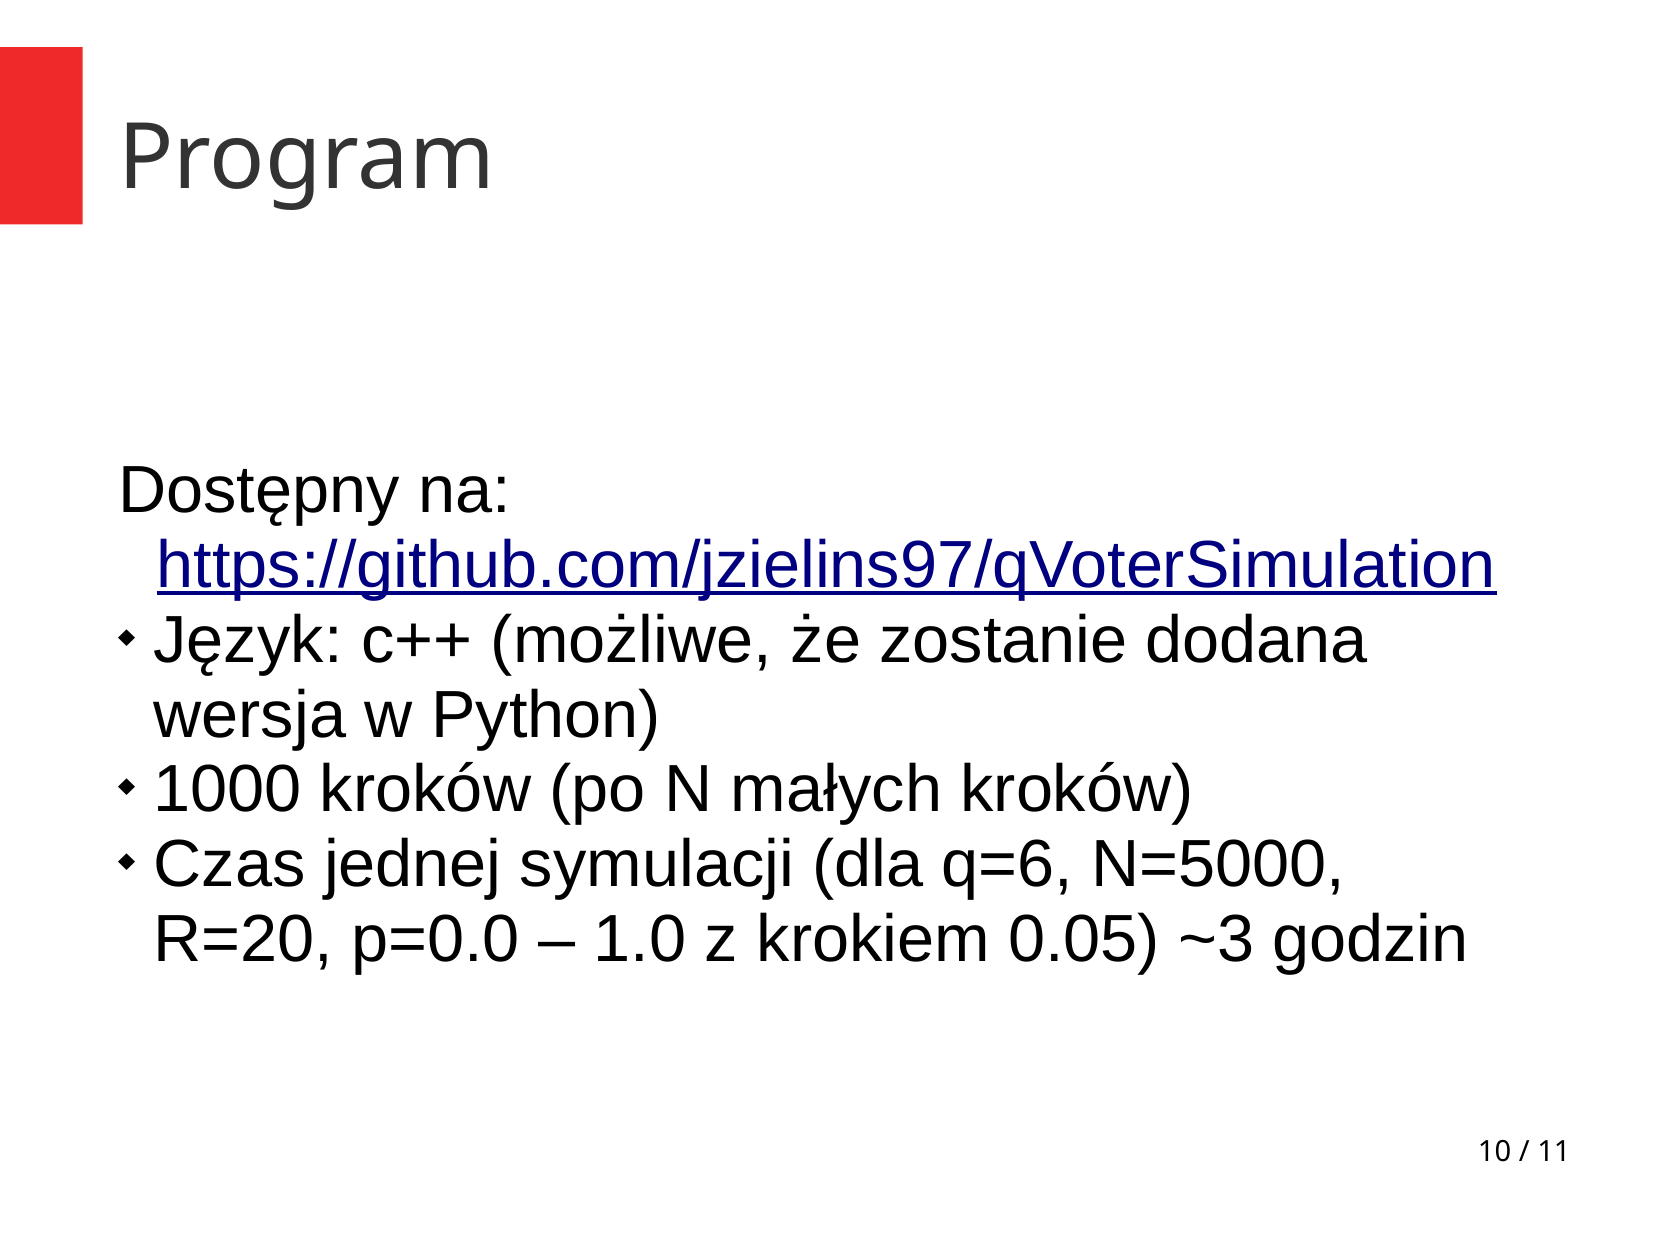

# Program
Dostępny na:
https://github.com/jzielins97/qVoterSimulation
Język: c++ (możliwe, że zostanie dodana wersja w Python)
1000 kroków (po N małych kroków)
Czas jednej symulacji (dla q=6, N=5000, R=20, p=0.0 – 1.0 z krokiem 0.05) ~3 godzin
10